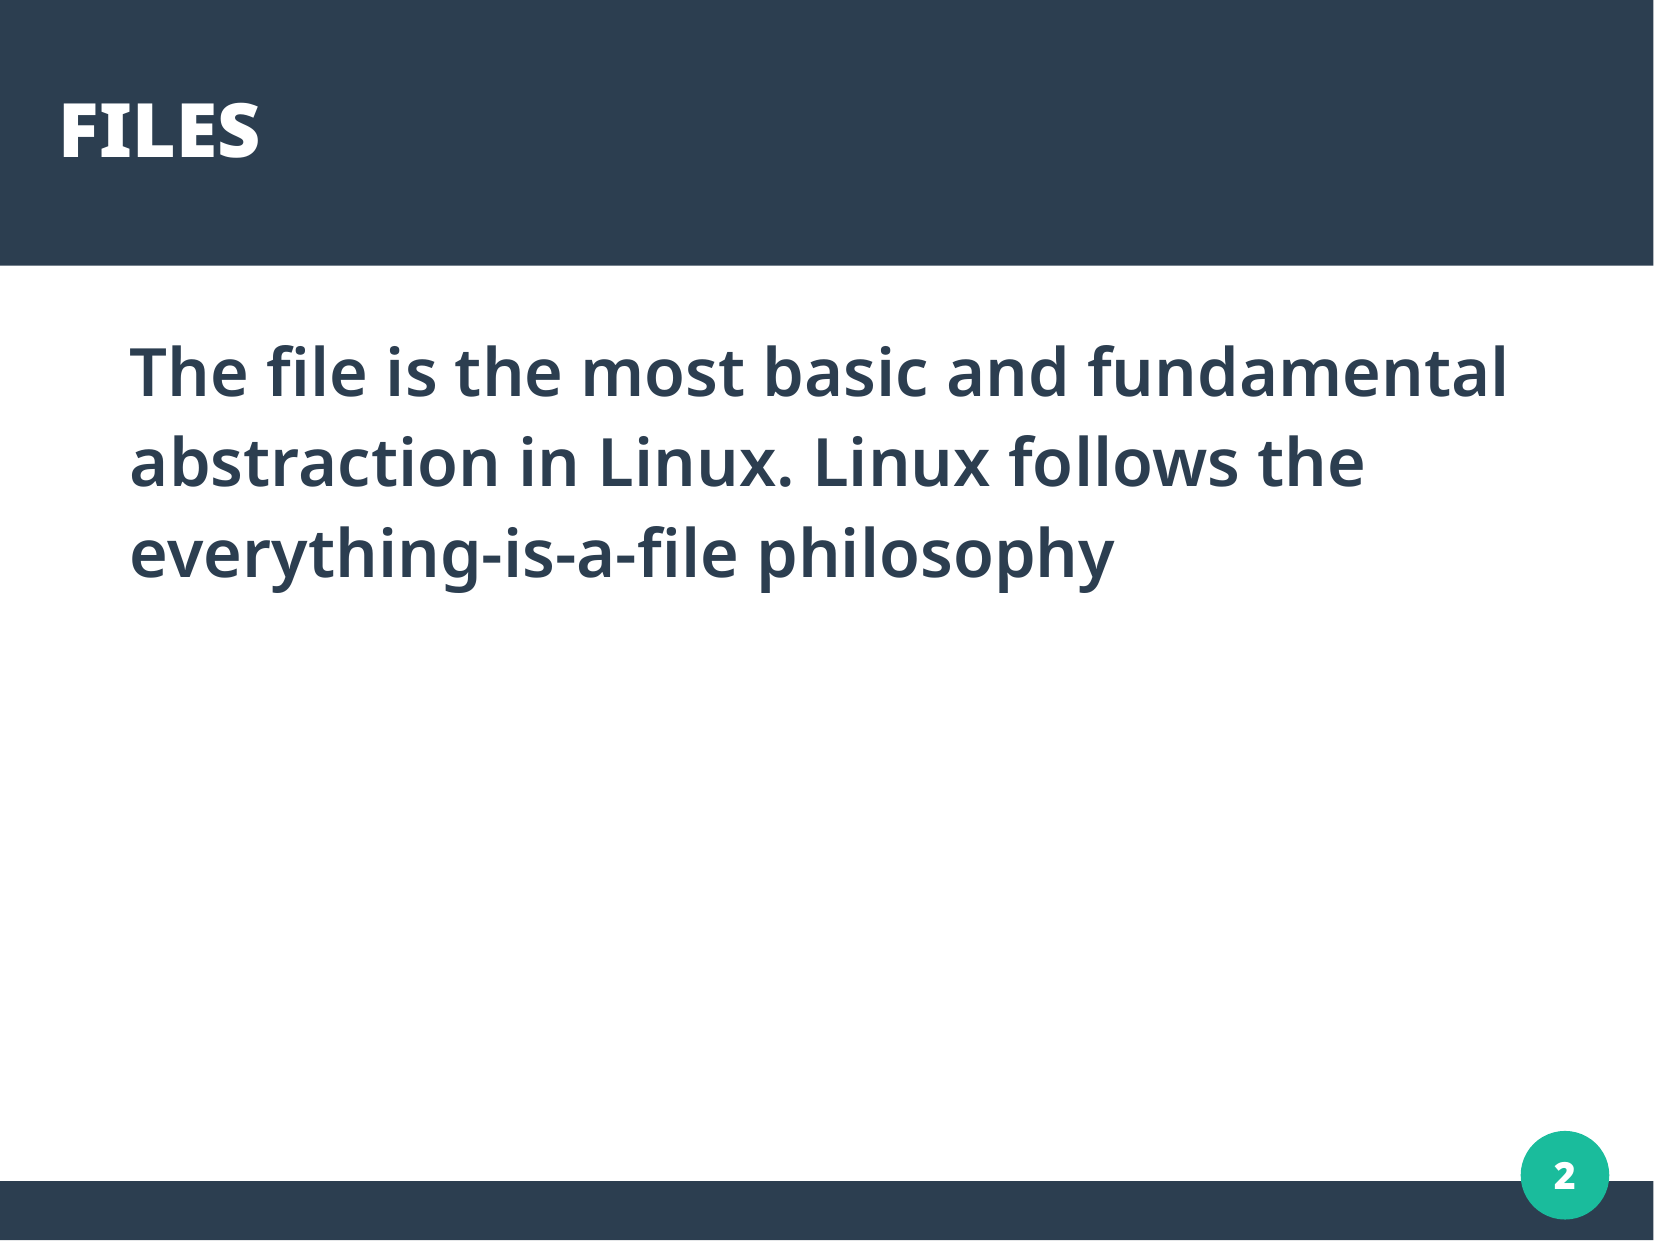

# FILES
The file is the most basic and fundamental abstraction in Linux. Linux follows the everything-is-a-file philosophy
2